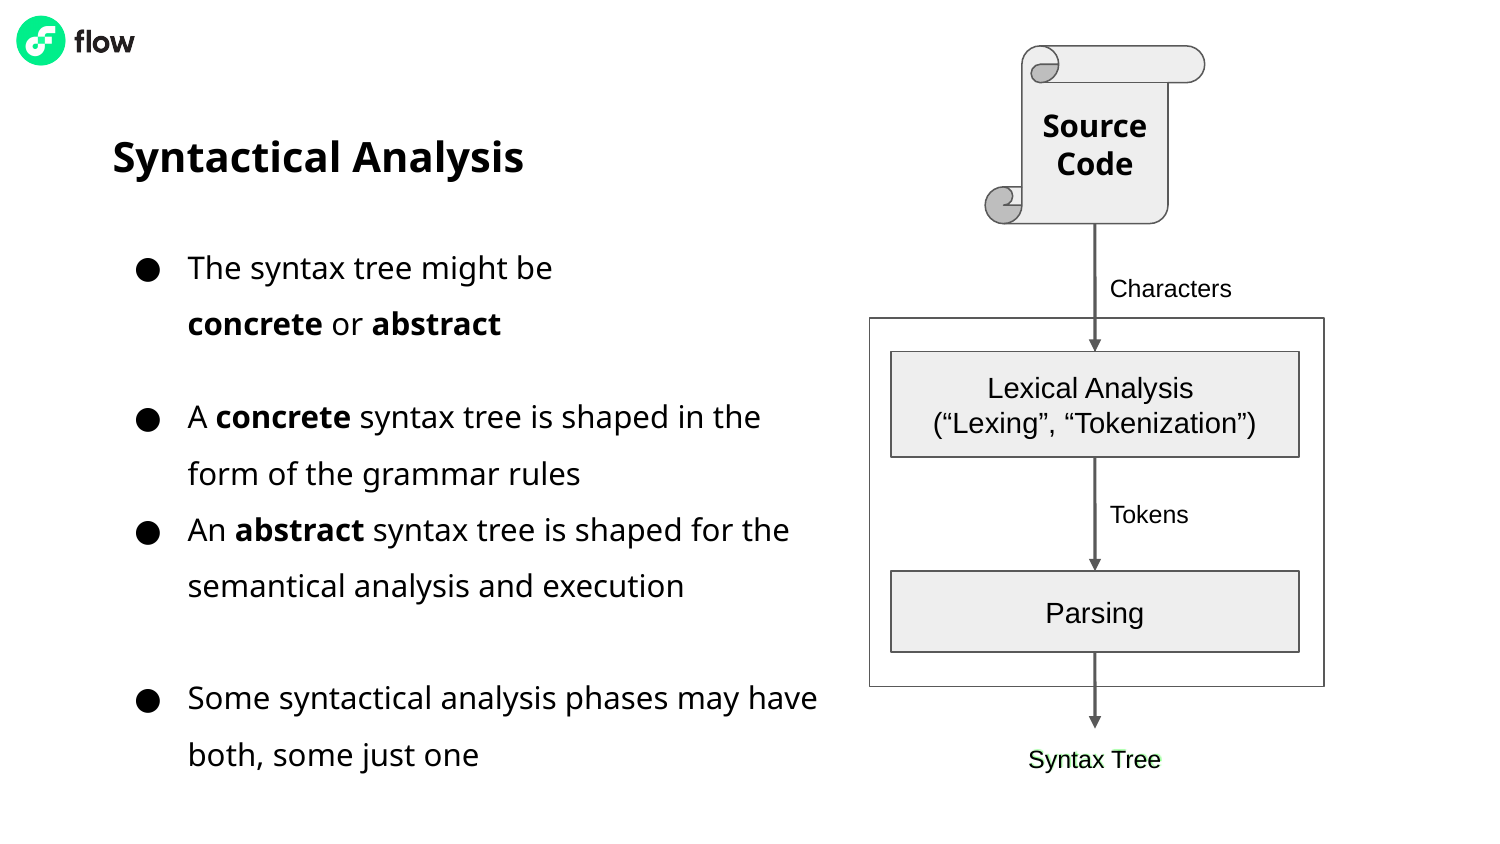

Source Code
Syntactical Analysis
The syntax tree might be
concrete or abstract
A concrete syntax tree is shaped in the form of the grammar rules
An abstract syntax tree is shaped for the semantical analysis and execution
Some syntactical analysis phases may have both, some just one
Characters
Lexical Analysis
(“Lexing”, “Tokenization”)
Tokens
Parsing
Syntax Tree